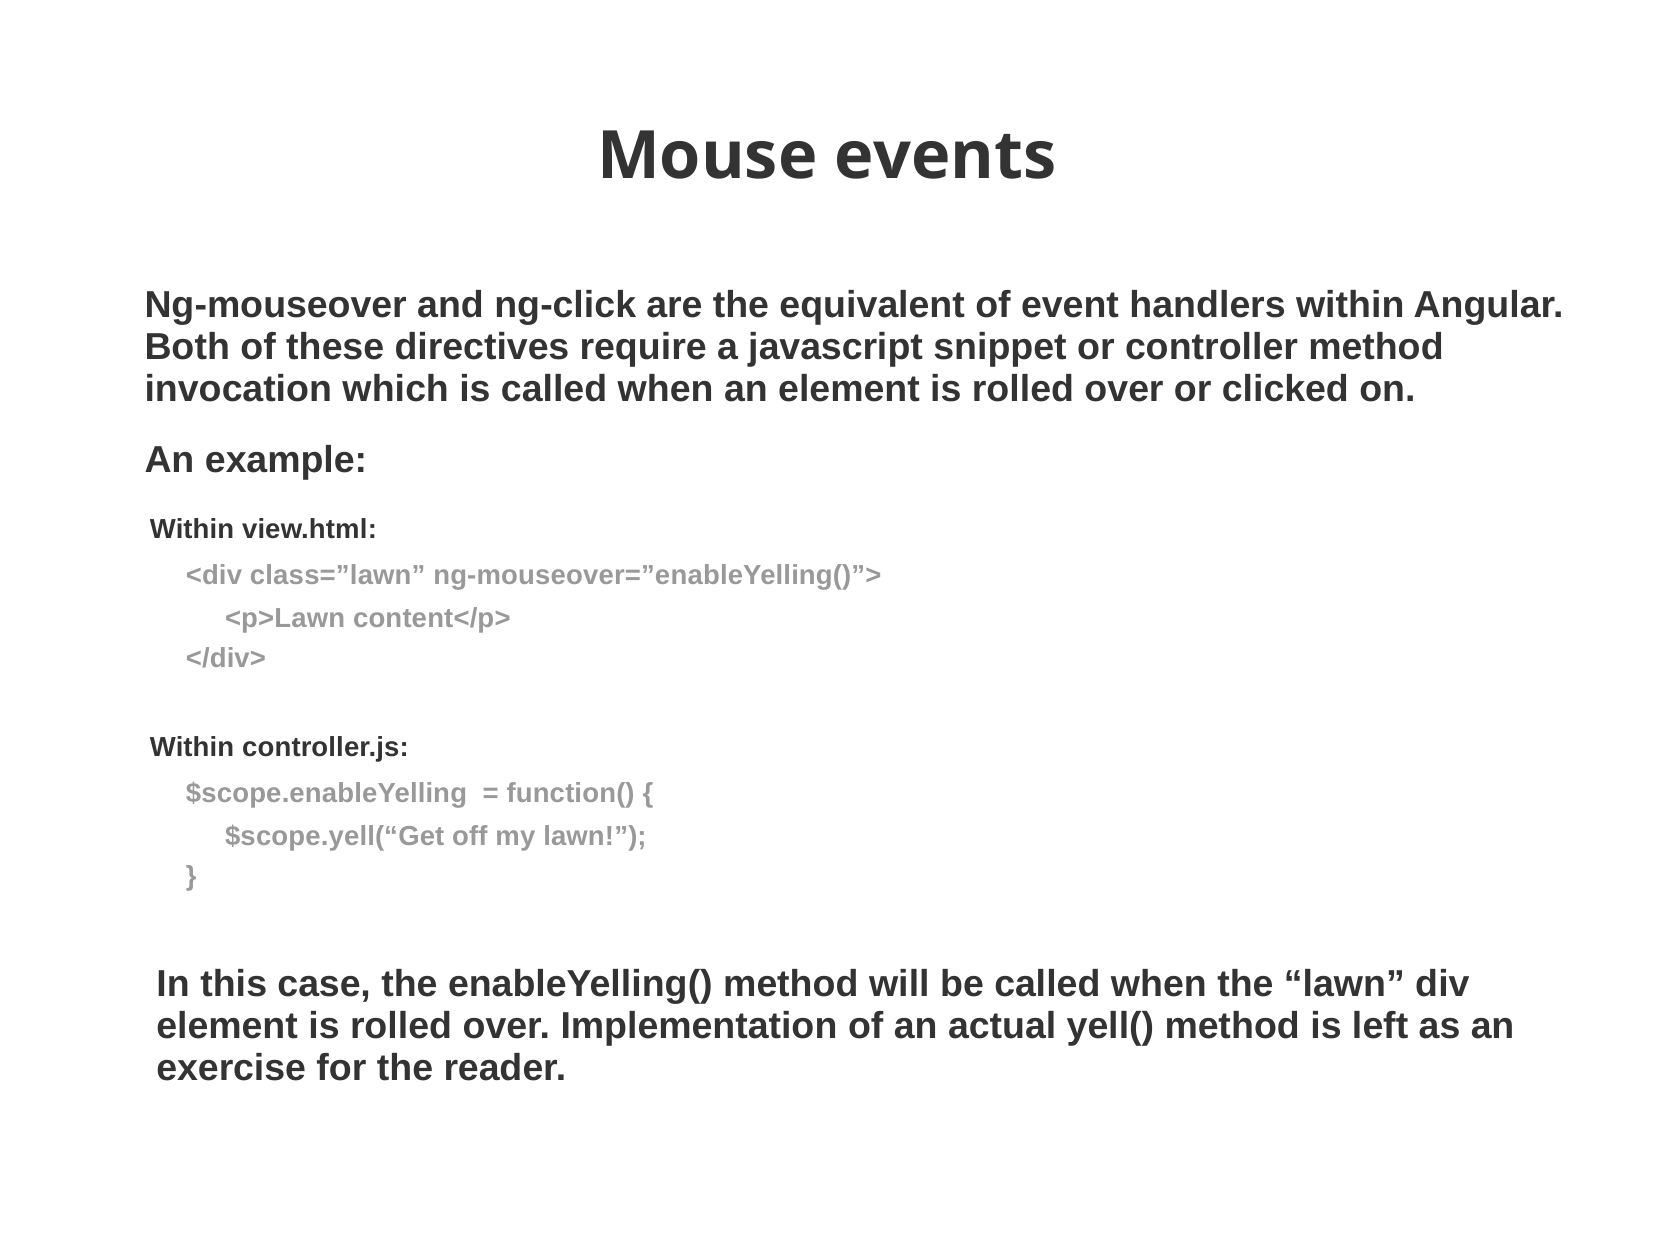

# Mouse events
Ng-mouseover and ng-click are the equivalent of event handlers within Angular. Both of these directives require a javascript snippet or controller method invocation which is called when an element is rolled over or clicked on.
An example:
Within view.html:
<div class=”lawn” ng-mouseover=”enableYelling()”>
<p>Lawn content</p>
</div>
Within controller.js:
$scope.enableYelling = function() {
$scope.yell(“Get off my lawn!”);
}
In this case, the enableYelling() method will be called when the “lawn” div element is rolled over. Implementation of an actual yell() method is left as an exercise for the reader.